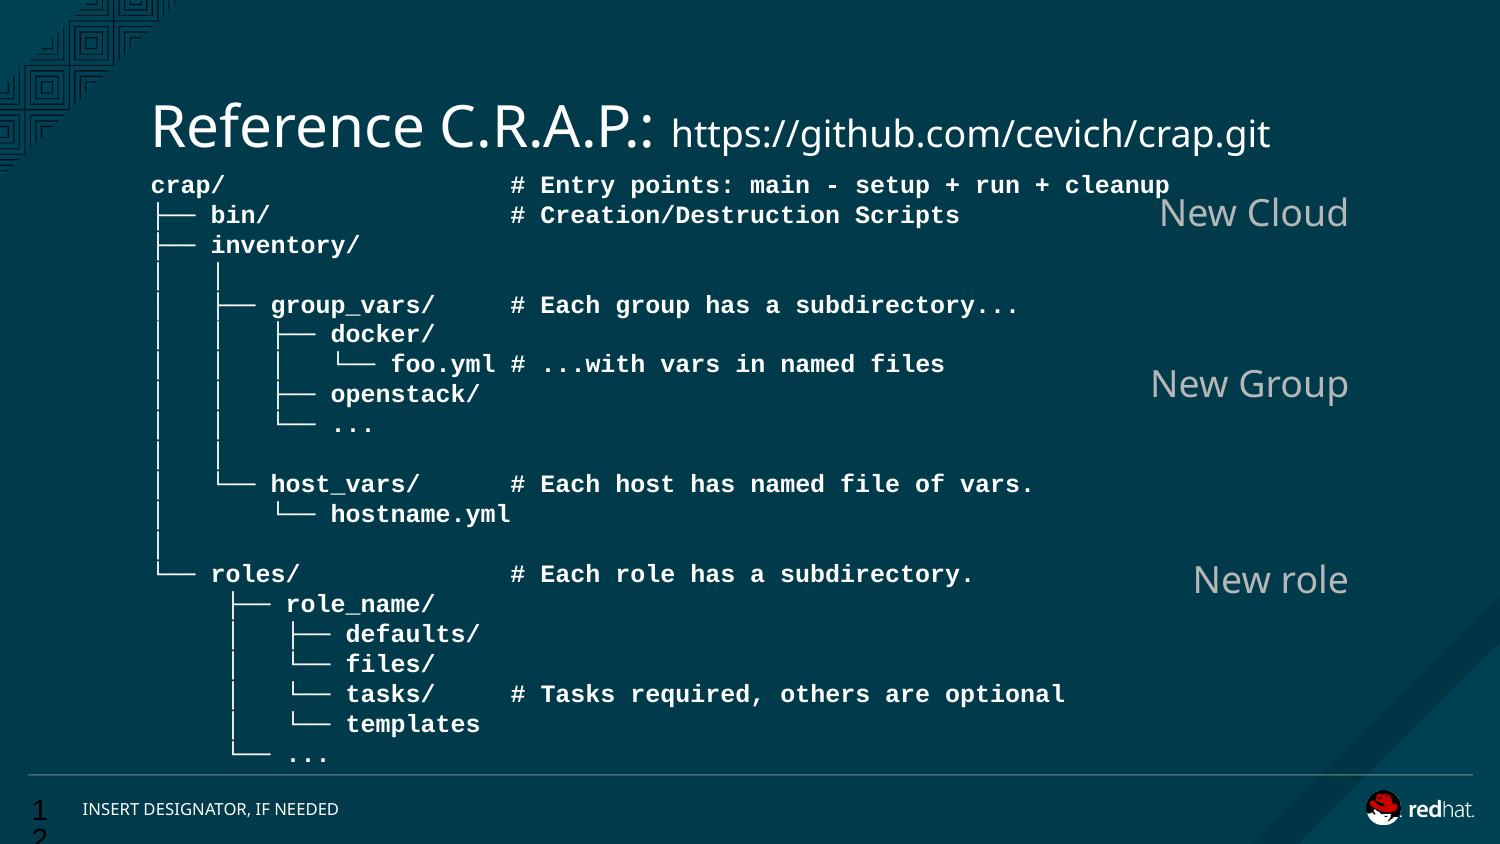

Reference C.R.A.P.: https://github.com/cevich/crap.git
# crap/ # Entry points: main - setup + run + cleanup
├── bin/ # Creation/Destruction Scripts
├── inventory/
│ │
│ ├── group_vars/ # Each group has a subdirectory...
│ │ ├── docker/
│ │ │ └── foo.yml # ...with vars in named files
│ │ ├── openstack/
│ │ └── ...
│ │
│ └── host_vars/ # Each host has named file of vars.
│	 └── hostname.yml
│
└── roles/ # Each role has a subdirectory.
	├── role_name/
	│ ├── defaults/
	│ └── files/
	│ └── tasks/ # Tasks required, others are optional
	│ └── templates
	└── ...
New Cloud
New Group
New role